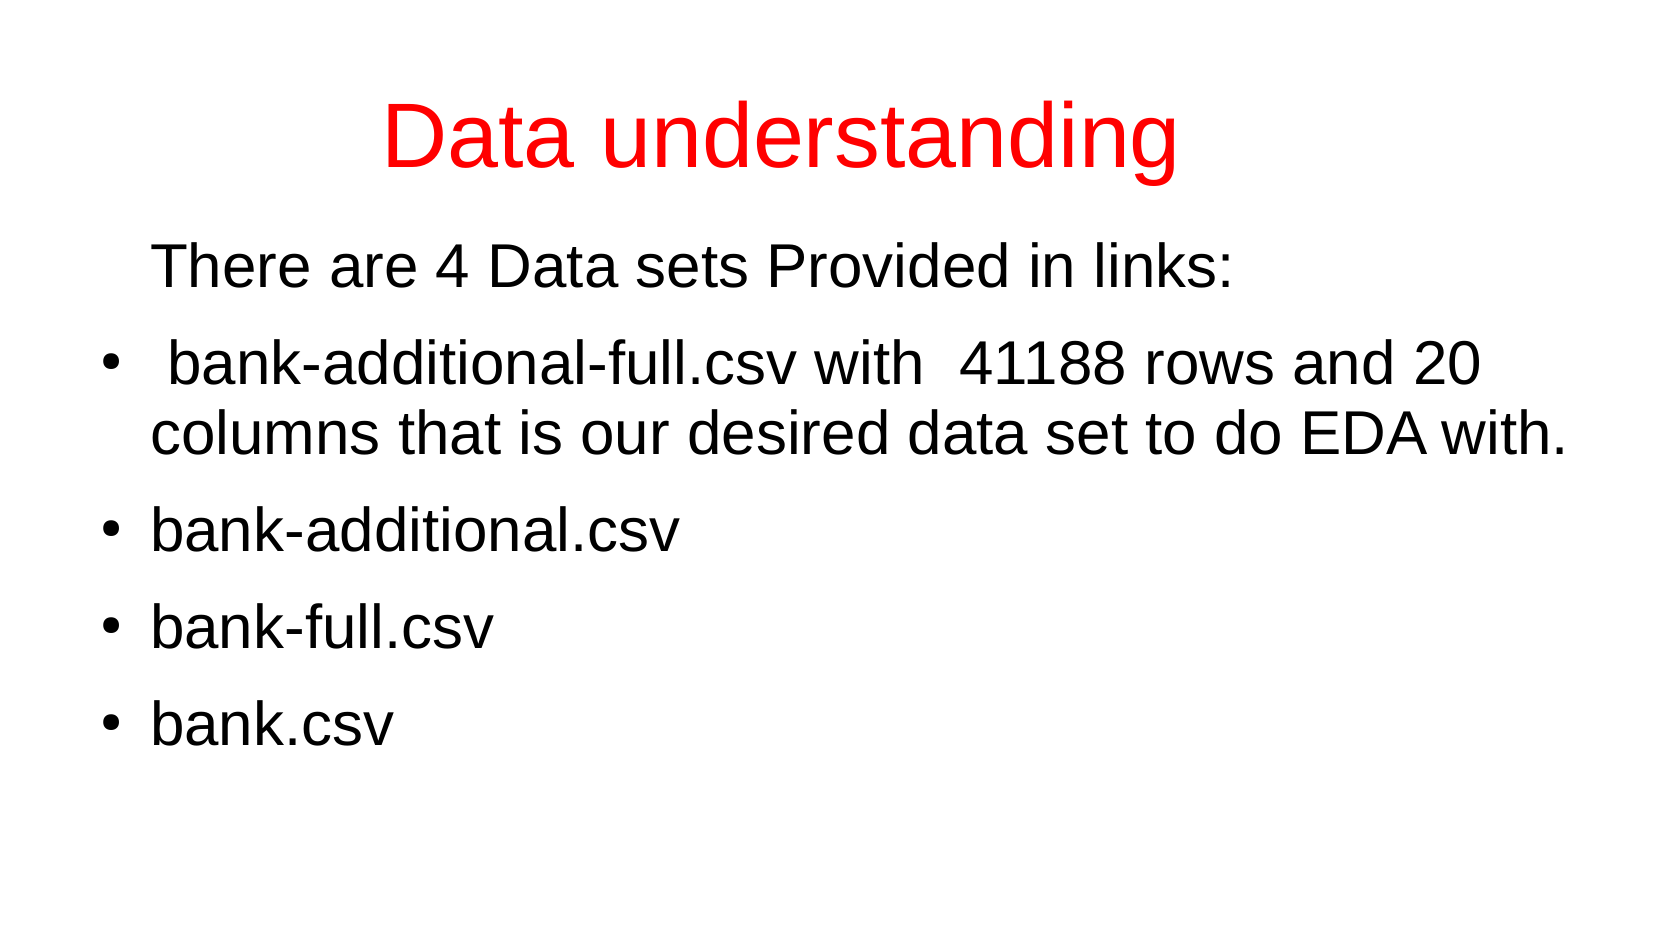

# Data understanding
There are 4 Data sets Provided in links:
 bank-additional-full.csv with 41188 rows and 20 columns that is our desired data set to do EDA with.
bank-additional.csv
bank-full.csv
bank.csv